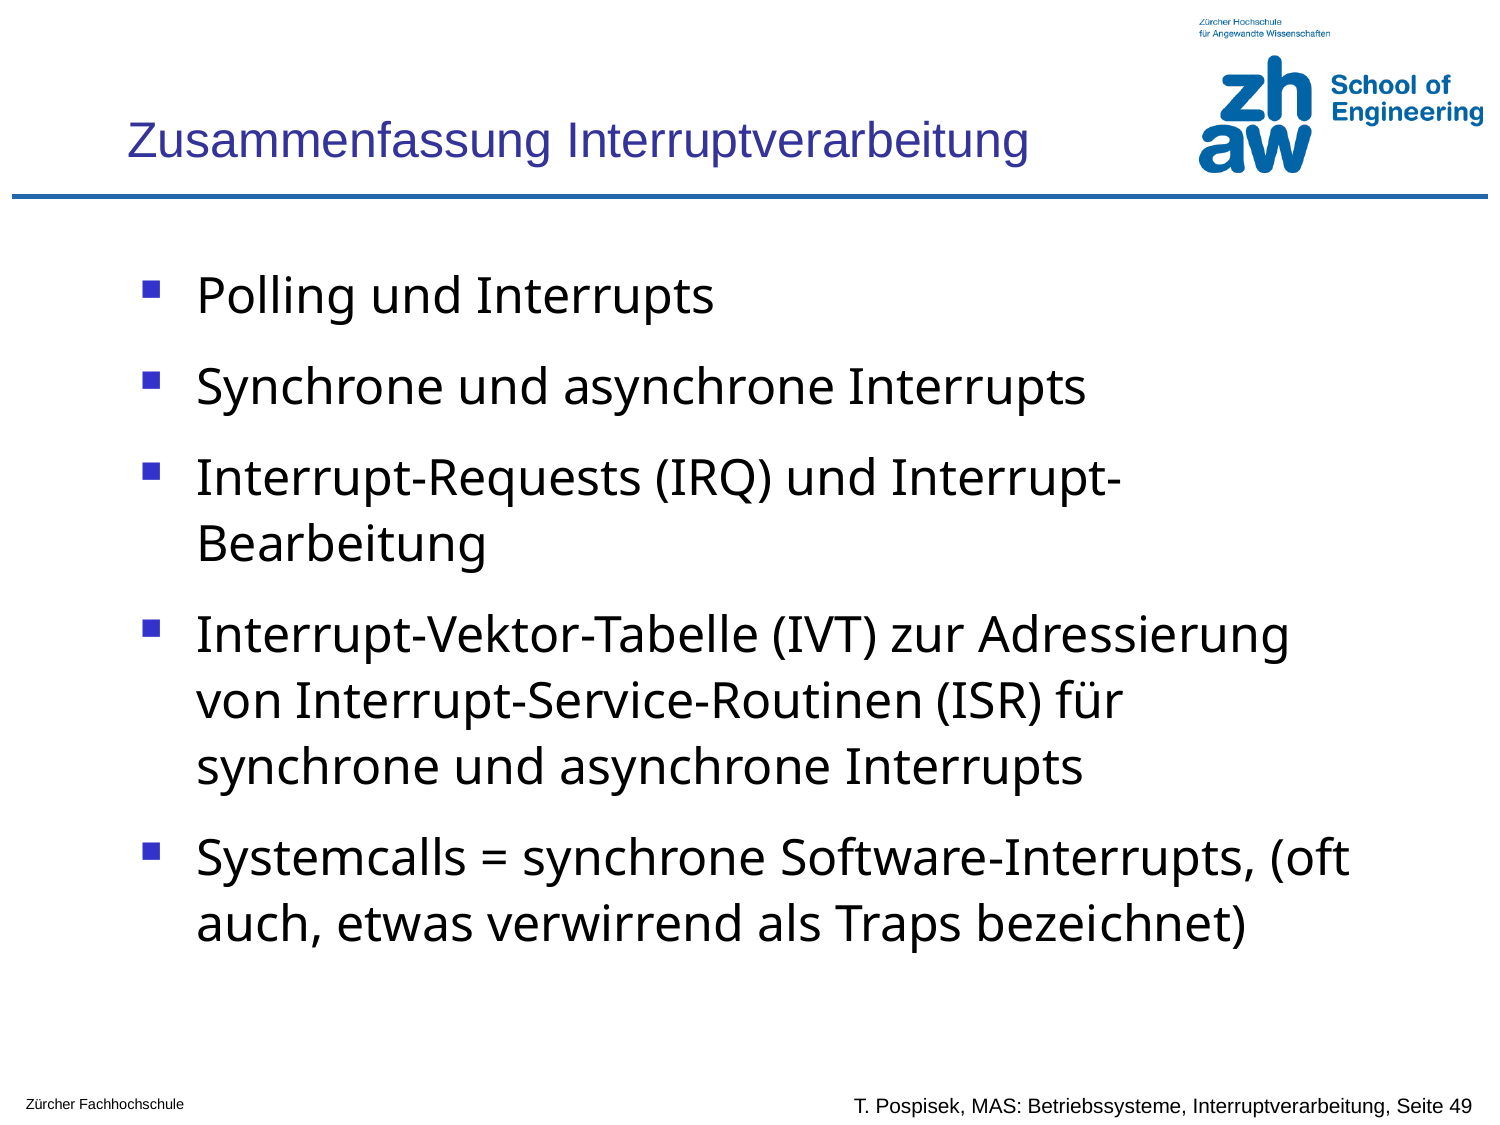

# Zusammenfassung Interruptverarbeitung
Polling und Interrupts
Synchrone und asynchrone Interrupts
Interrupt-Requests (IRQ) und Interrupt-Bearbeitung
Interrupt-Vektor-Tabelle (IVT) zur Adressierung von Interrupt-Service-Routinen (ISR) für synchrone und asynchrone Interrupts
Systemcalls = synchrone Software-Interrupts, (oft auch, etwas verwirrend als Traps bezeichnet)